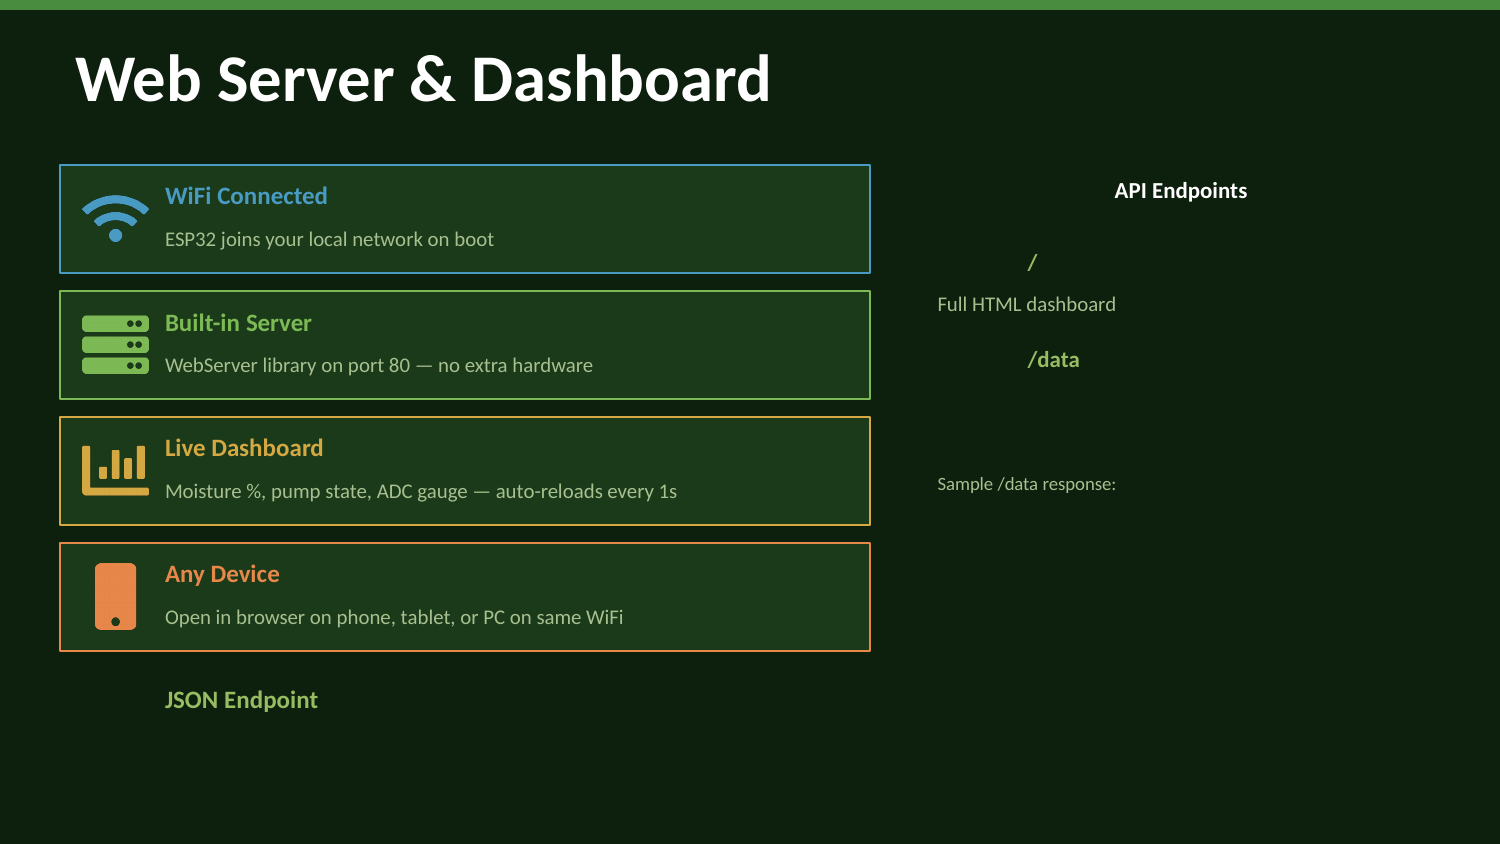

Web Server & Dashboard
API Endpoints
WiFi Connected
ESP32 joins your local network on boot
/
Full HTML dashboard
Built-in Server
/data
WebServer library on port 80 — no extra hardware
Live Dashboard
Sample /data response:
Moisture %, pump state, ADC gauge — auto-reloads every 1s
Any Device
Open in browser on phone, tablet, or PC on same WiFi
JSON Endpoint